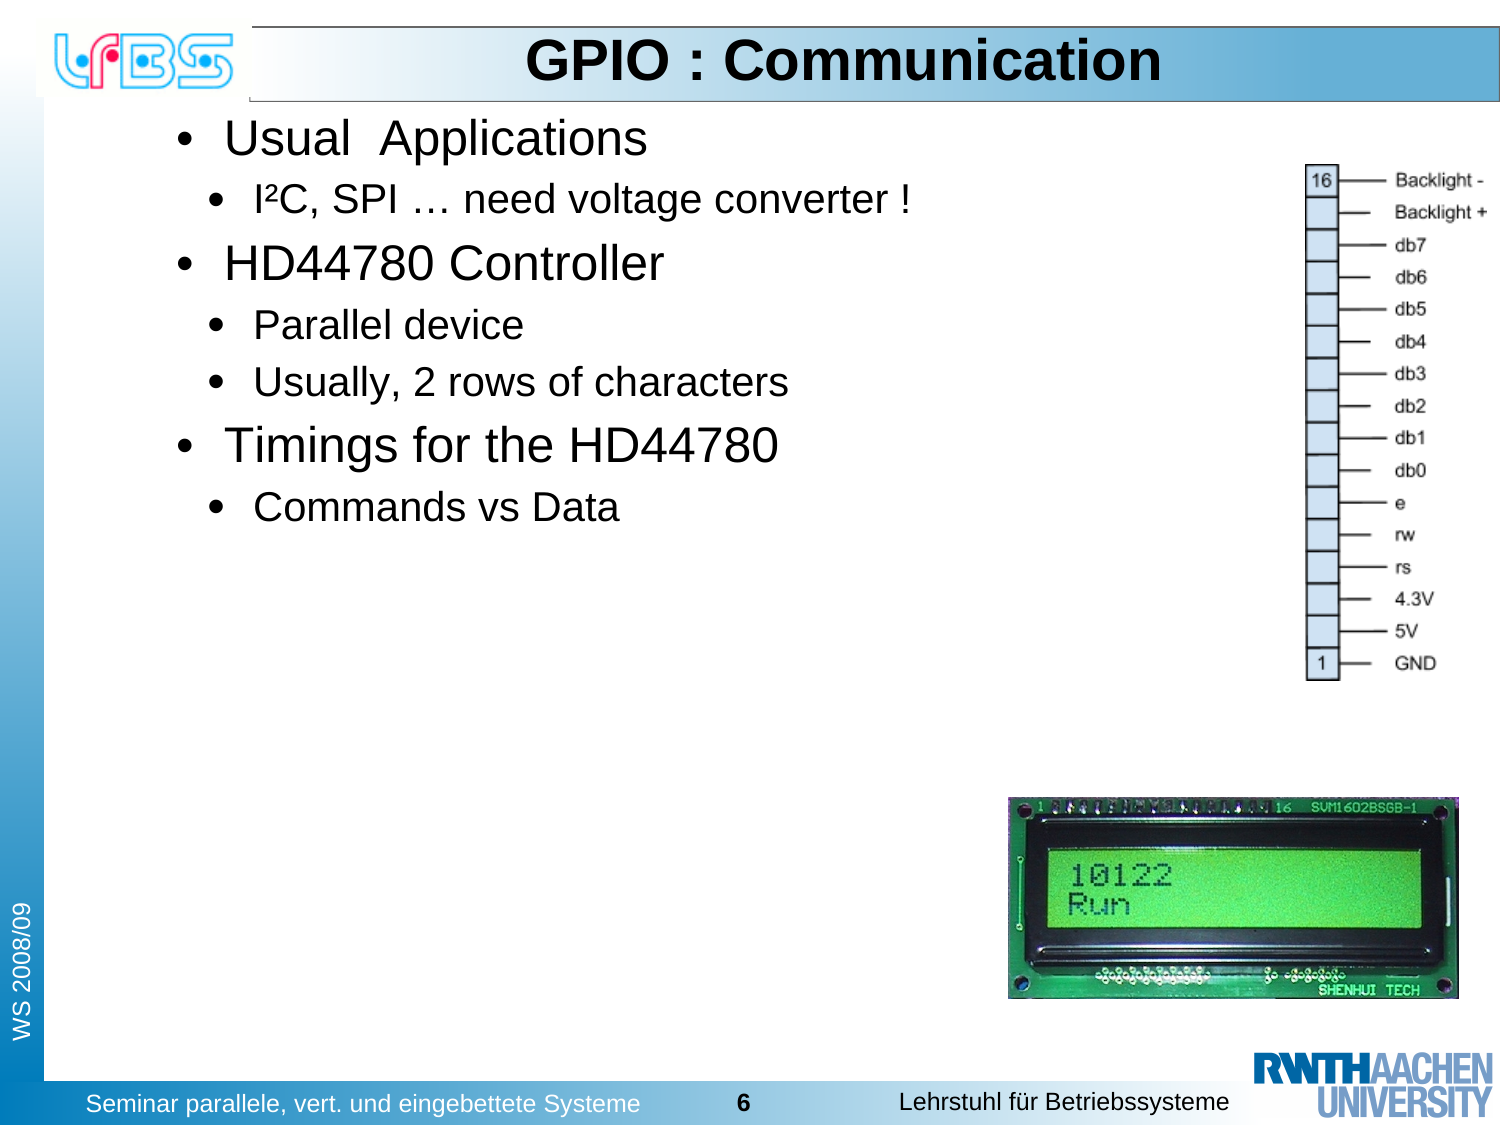

# GPIO : Communication
Usual Applications
I²C, SPI … need voltage converter !
HD44780 Controller
Parallel device
Usually, 2 rows of characters
Timings for the HD44780
Commands vs Data